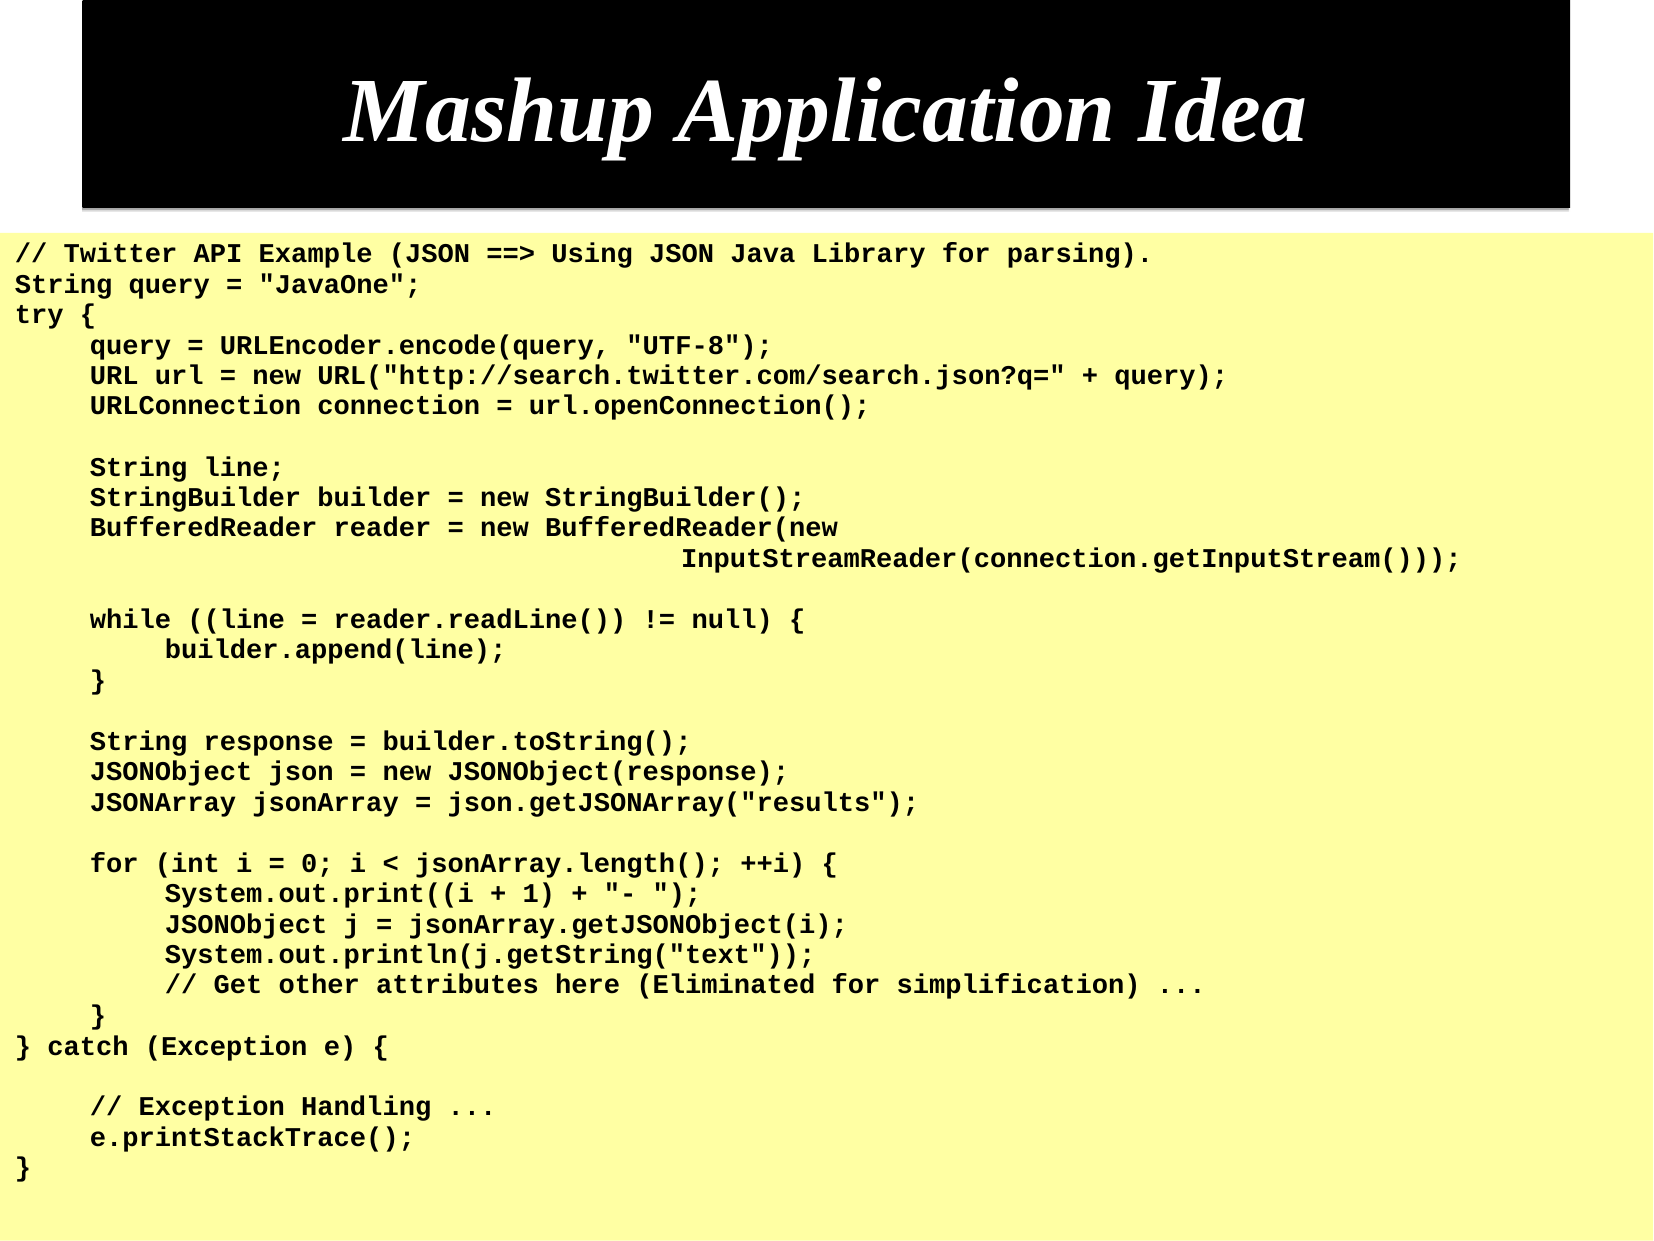

# Mashup Application Idea
// Twitter API Example (JSON ==> Using JSON Java Library for parsing).
String query = "JavaOne";
try {
	query = URLEncoder.encode(query, "UTF-8");
	URL url = new URL("http://search.twitter.com/search.json?q=" + query);
	URLConnection connection = url.openConnection();
	String line;
	StringBuilder builder = new StringBuilder();
	BufferedReader reader = new BufferedReader(new
 InputStreamReader(connection.getInputStream()));
	while ((line = reader.readLine()) != null) {
		builder.append(line);
	}
	String response = builder.toString();
	JSONObject json = new JSONObject(response);
	JSONArray jsonArray = json.getJSONArray("results");
	for (int i = 0; i < jsonArray.length(); ++i) {
		System.out.print((i + 1) + "- ");
		JSONObject j = jsonArray.getJSONObject(i);
		System.out.println(j.getString("text"));
		// Get other attributes here (Eliminated for simplification) ...
	}
} catch (Exception e) {
	// Exception Handling ...
	e.printStackTrace();
}